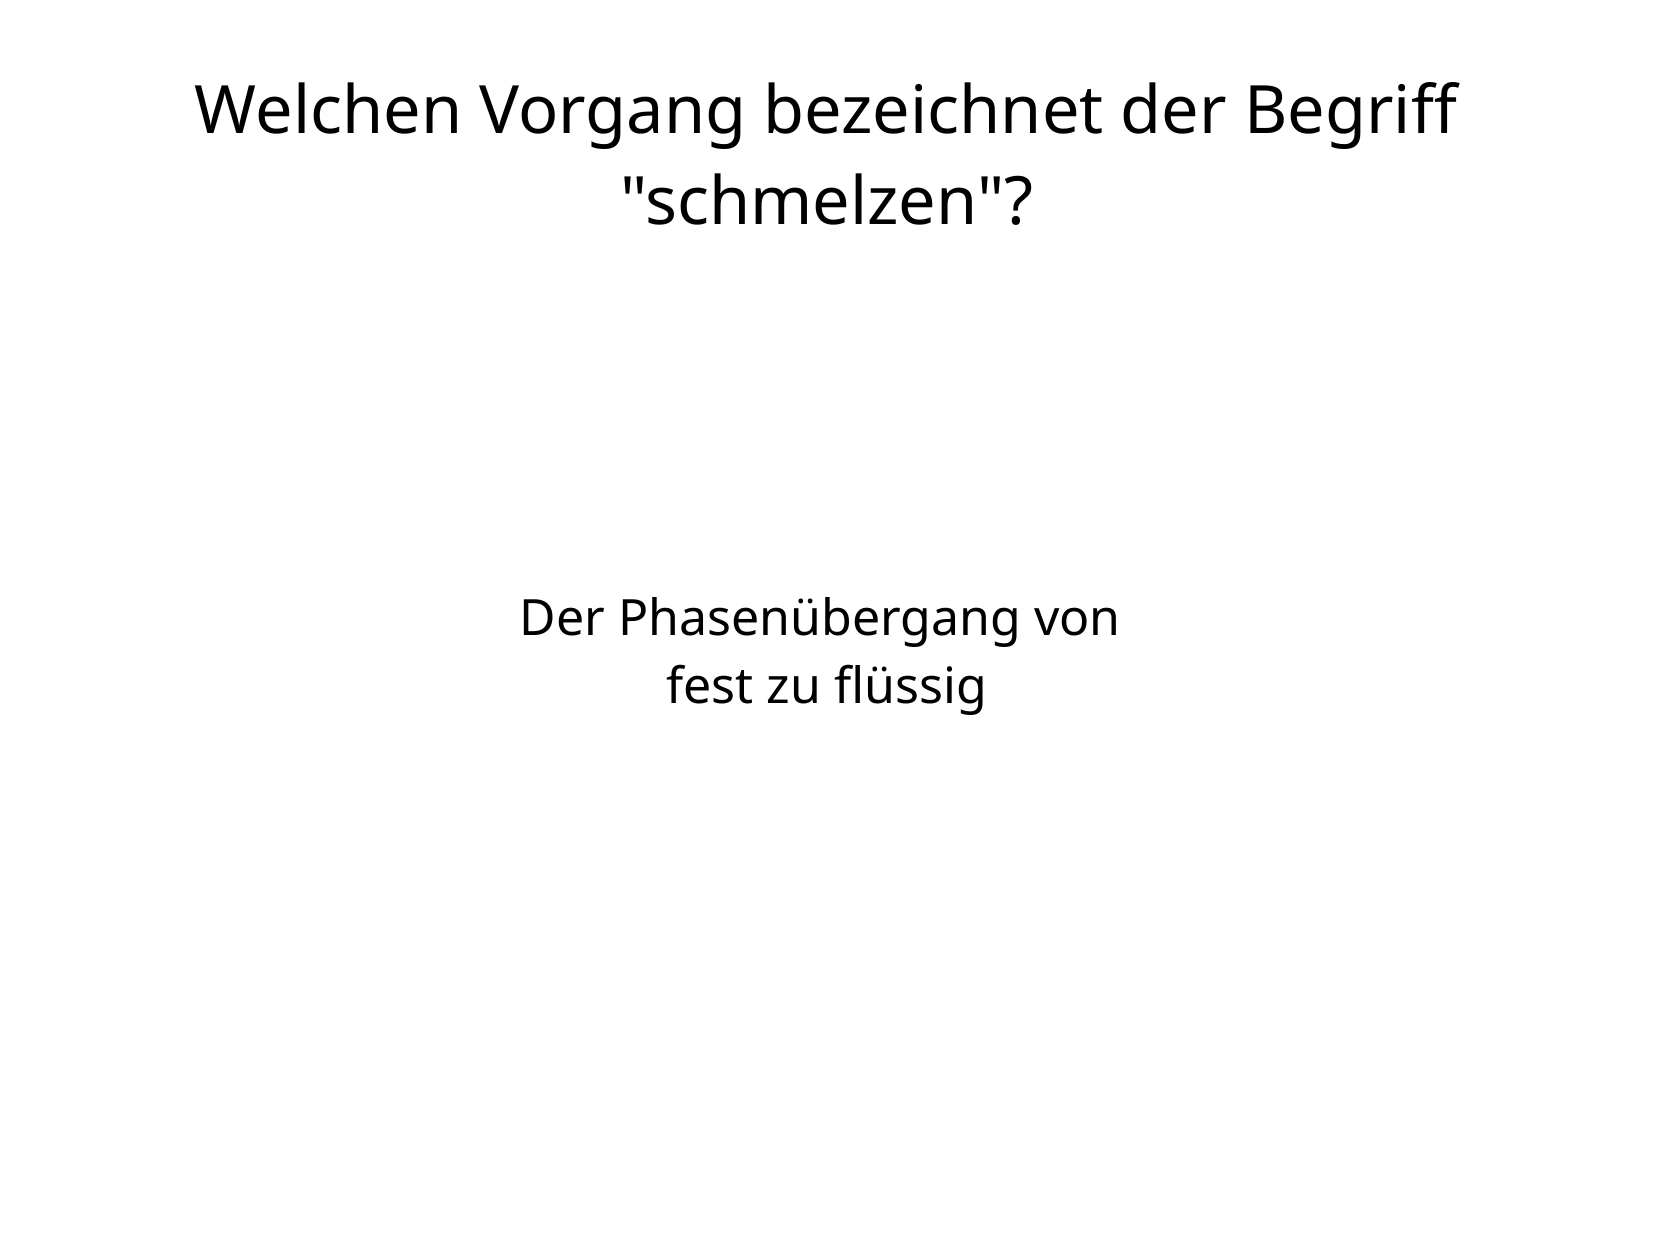

# Welchen Vorgang bezeichnet der Begriff "schmelzen"?
Der Phasenübergang von
fest zu flüssig